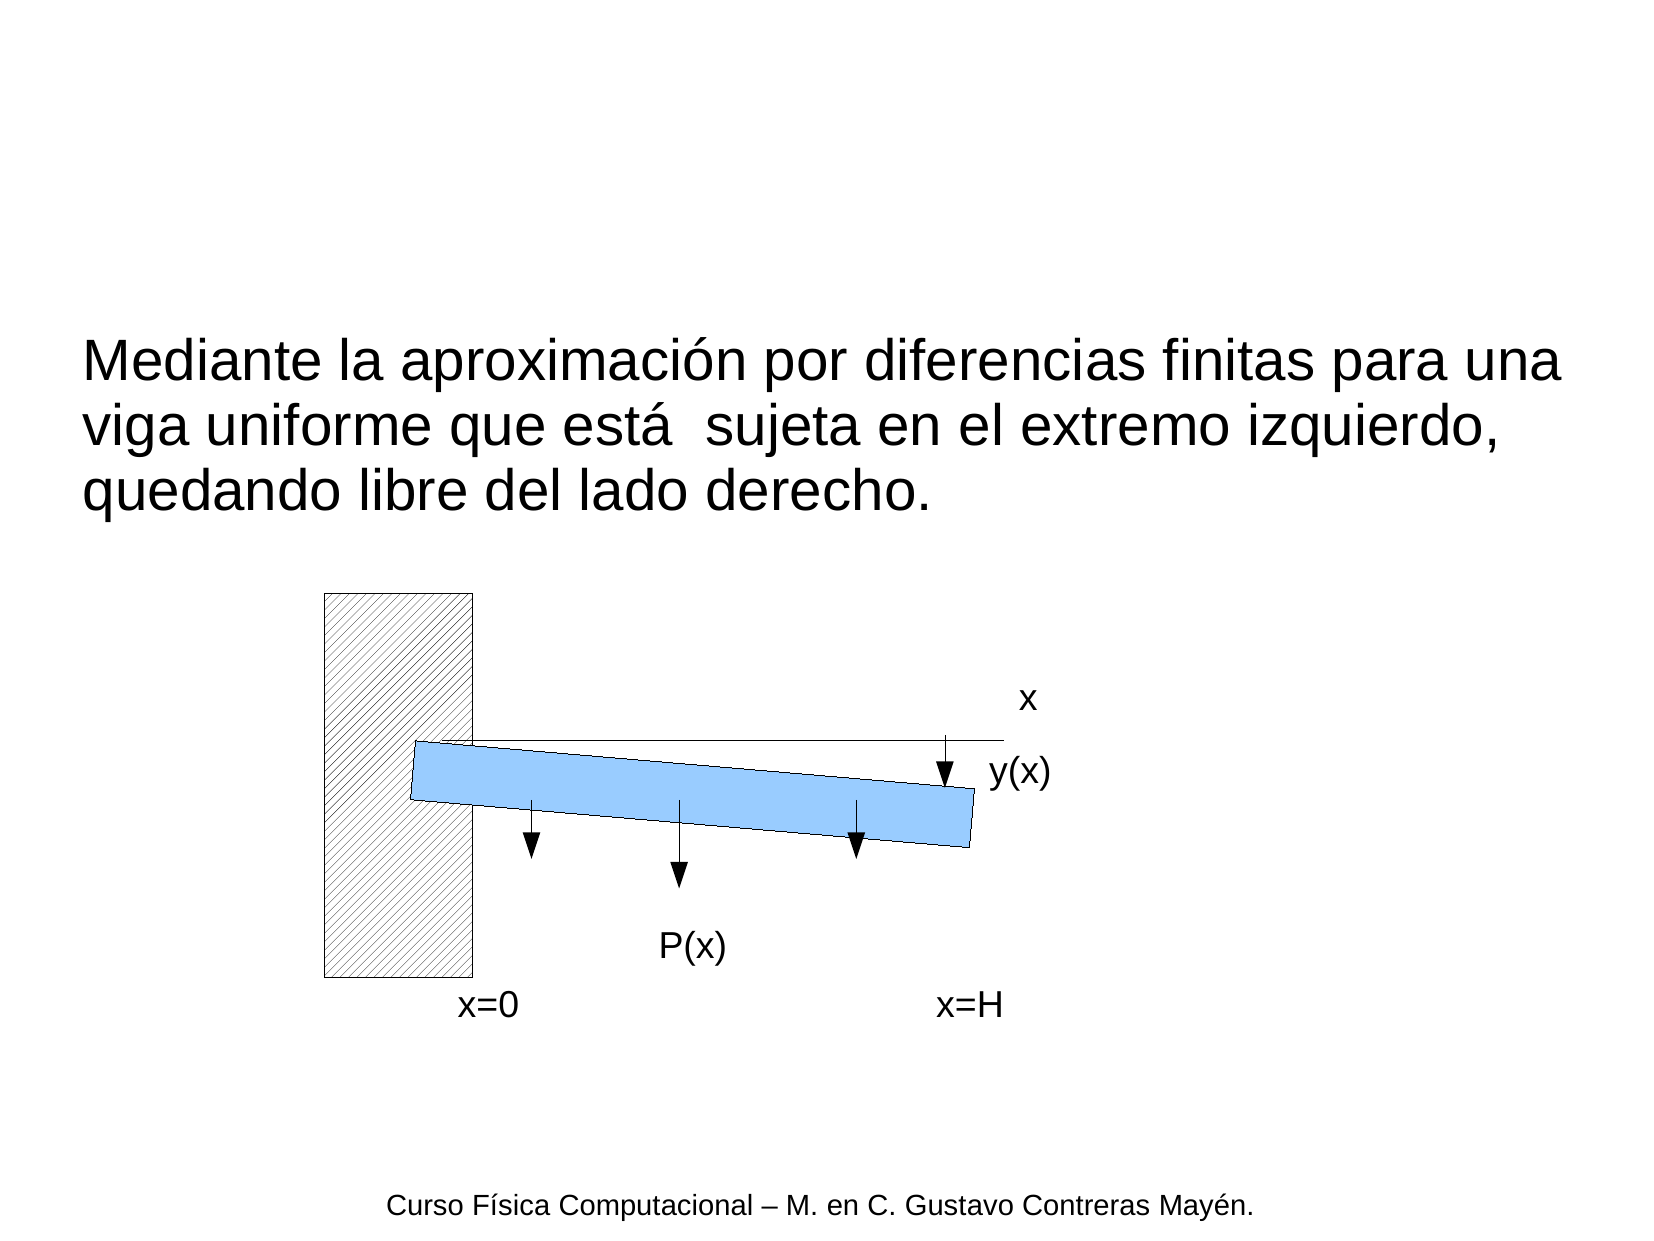

#
Mediante la aproximación por diferencias finitas para una viga uniforme que está sujeta en el extremo izquierdo, quedando libre del lado derecho.
x
y(x)
P(x)
x=0
x=H